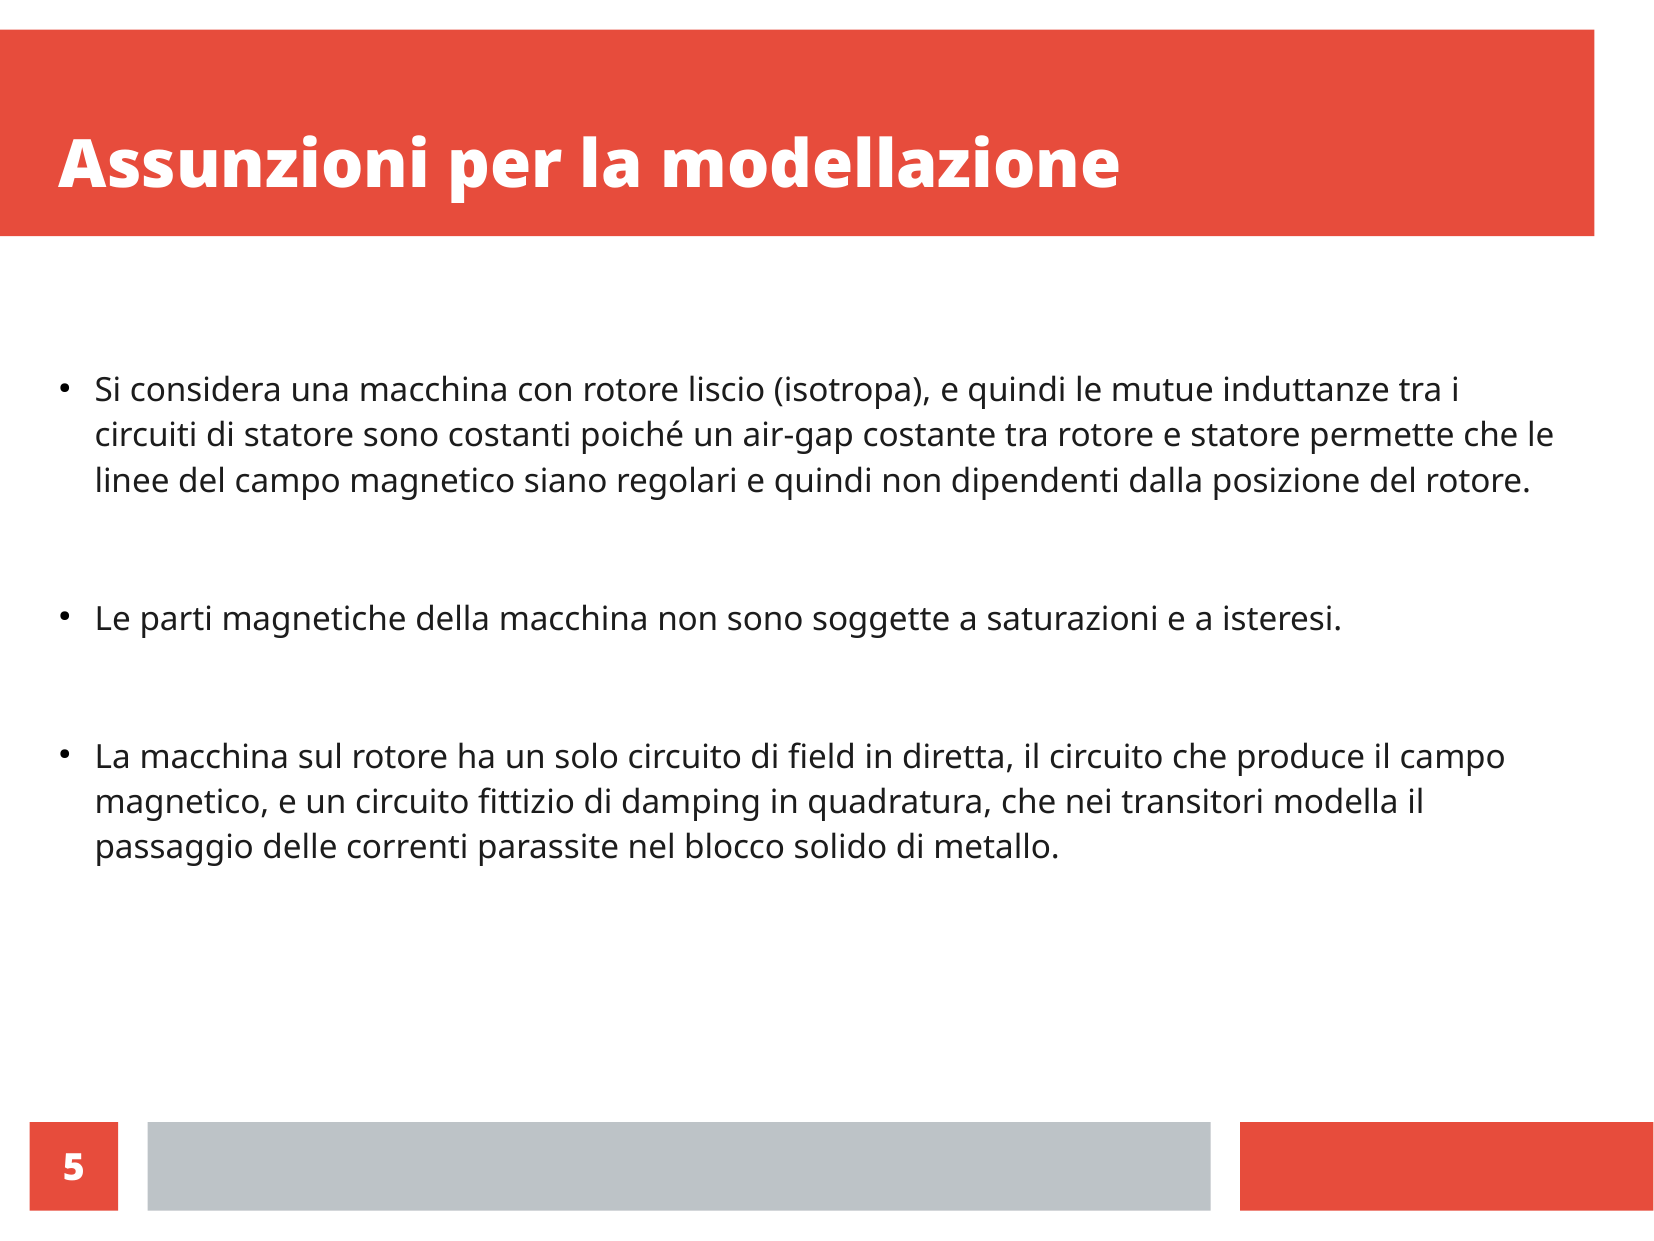

# Assunzioni per la modellazione
Si considera una macchina con rotore liscio (isotropa), e quindi le mutue induttanze tra i circuiti di statore sono costanti poiché un air-gap costante tra rotore e statore permette che le linee del campo magnetico siano regolari e quindi non dipendenti dalla posizione del rotore.
Le parti magnetiche della macchina non sono soggette a saturazioni e a isteresi.
La macchina sul rotore ha un solo circuito di field in diretta, il circuito che produce il campo magnetico, e un circuito fittizio di damping in quadratura, che nei transitori modella il passaggio delle correnti parassite nel blocco solido di metallo.
5